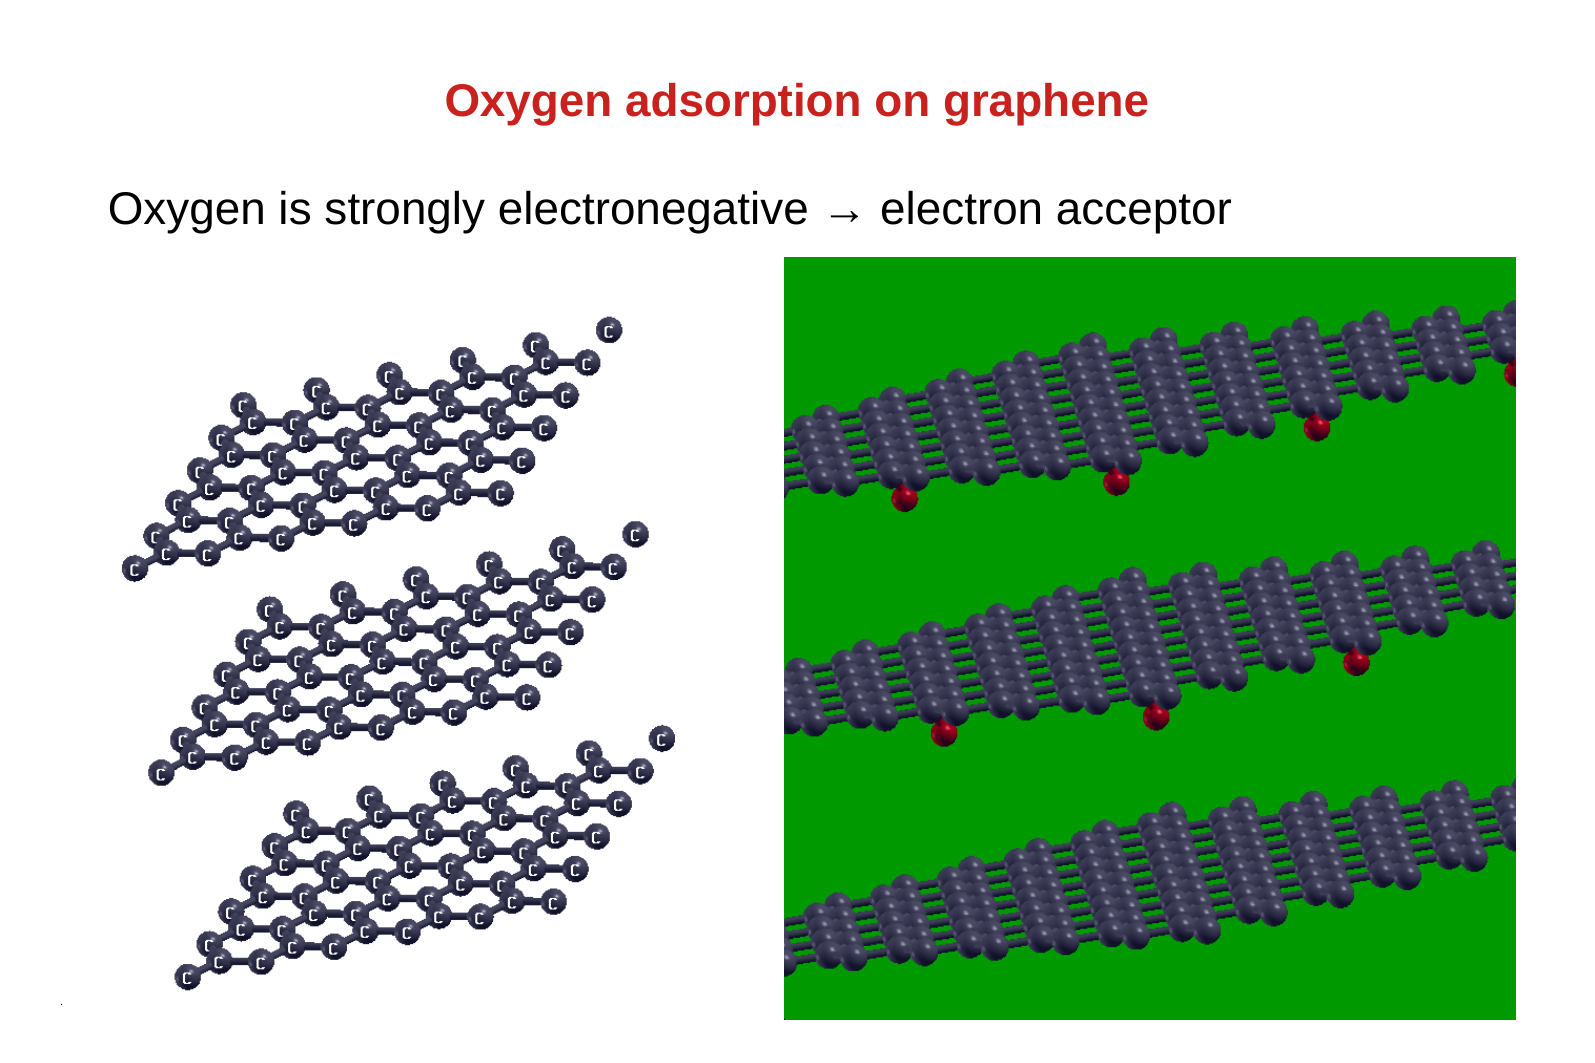

Oxygen adsorption on graphene
Oxygen is strongly electronegative → electron acceptor